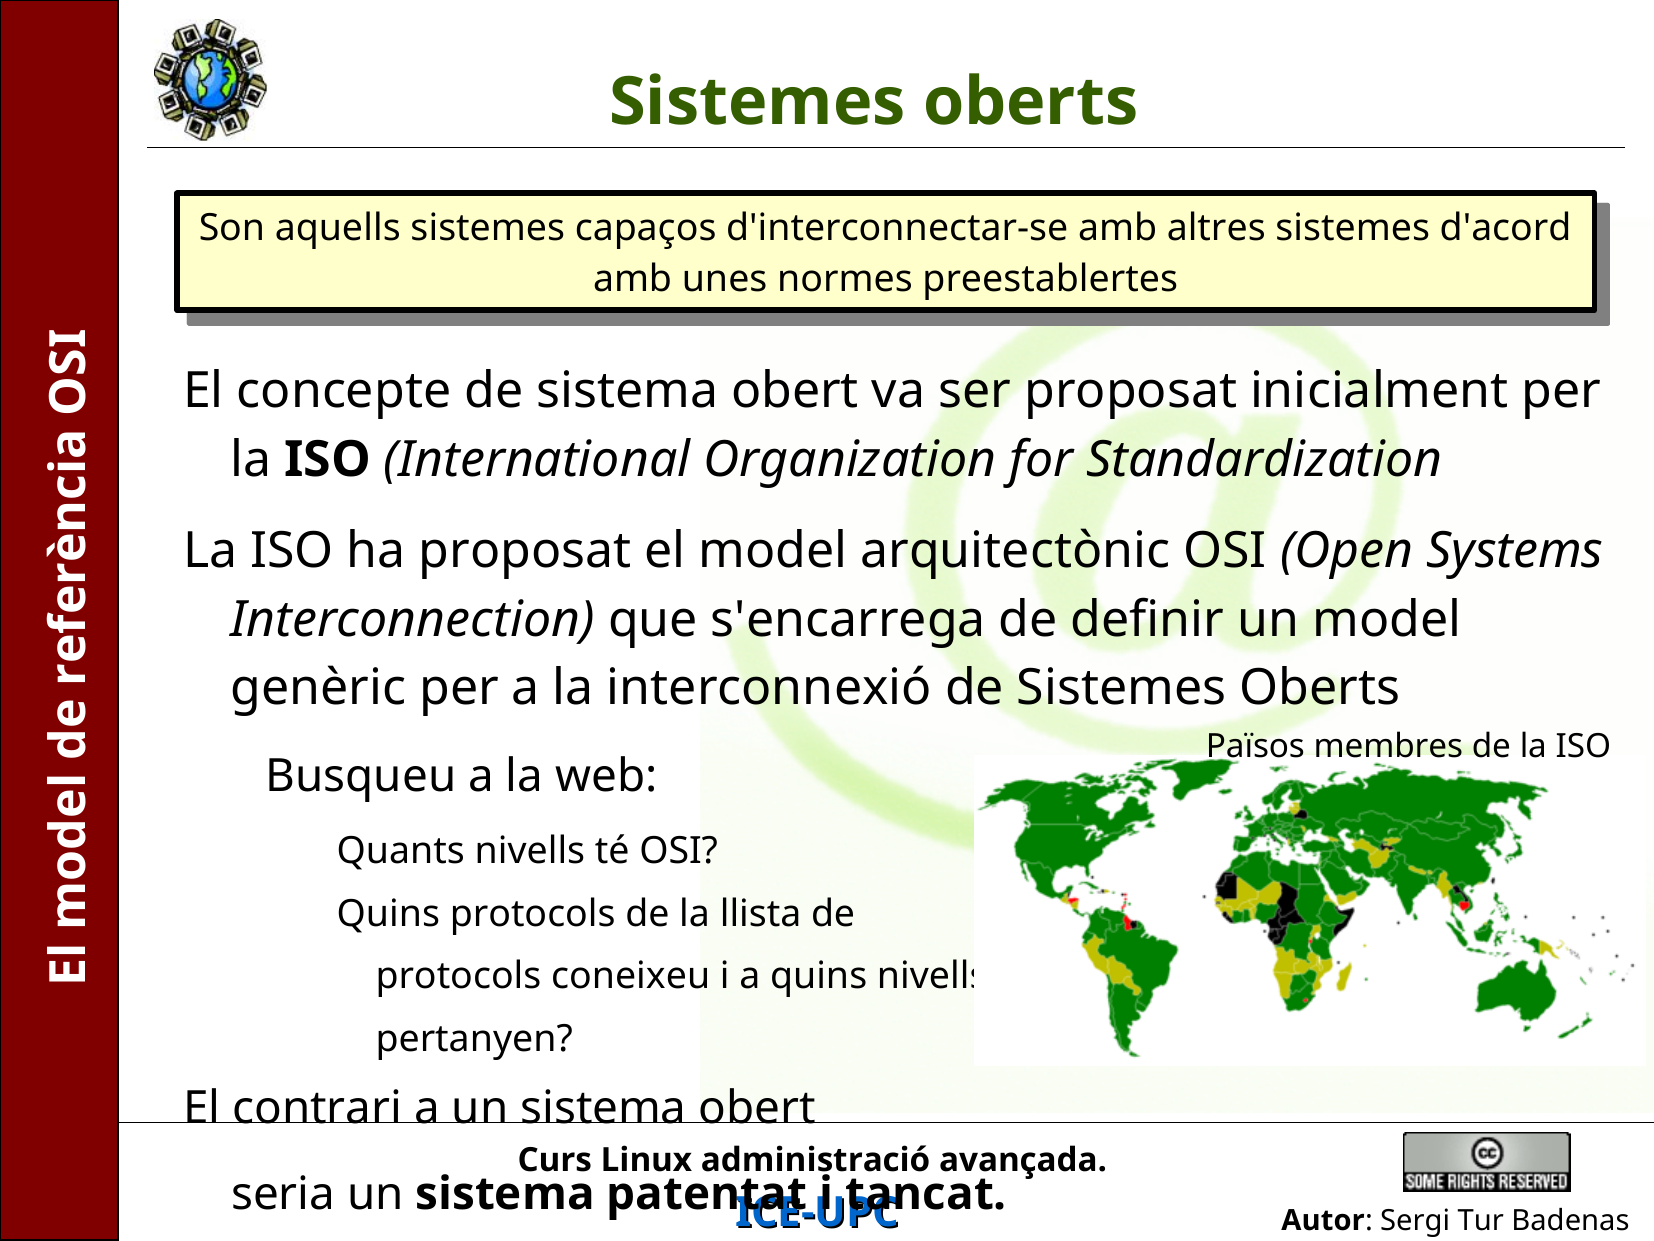

# Sistemes oberts
Son aquells sistemes capaços d'interconnectar-se amb altres sistemes d'acord amb unes normes preestablertes
El concepte de sistema obert va ser proposat inicialment per la ISO (International Organization for Standardization
La ISO ha proposat el model arquitectònic OSI (Open Systems Interconnection) que s'encarrega de definir un model genèric per a la interconnexió de Sistemes Oberts
Busqueu a la web:
Quants nivells té OSI?
Quins protocols de la llista de
 protocols coneixeu i a quins nivells
 pertanyen?
El contrari a un sistema obert
 seria un sistema patentat i tancat.
Països membres de la ISO